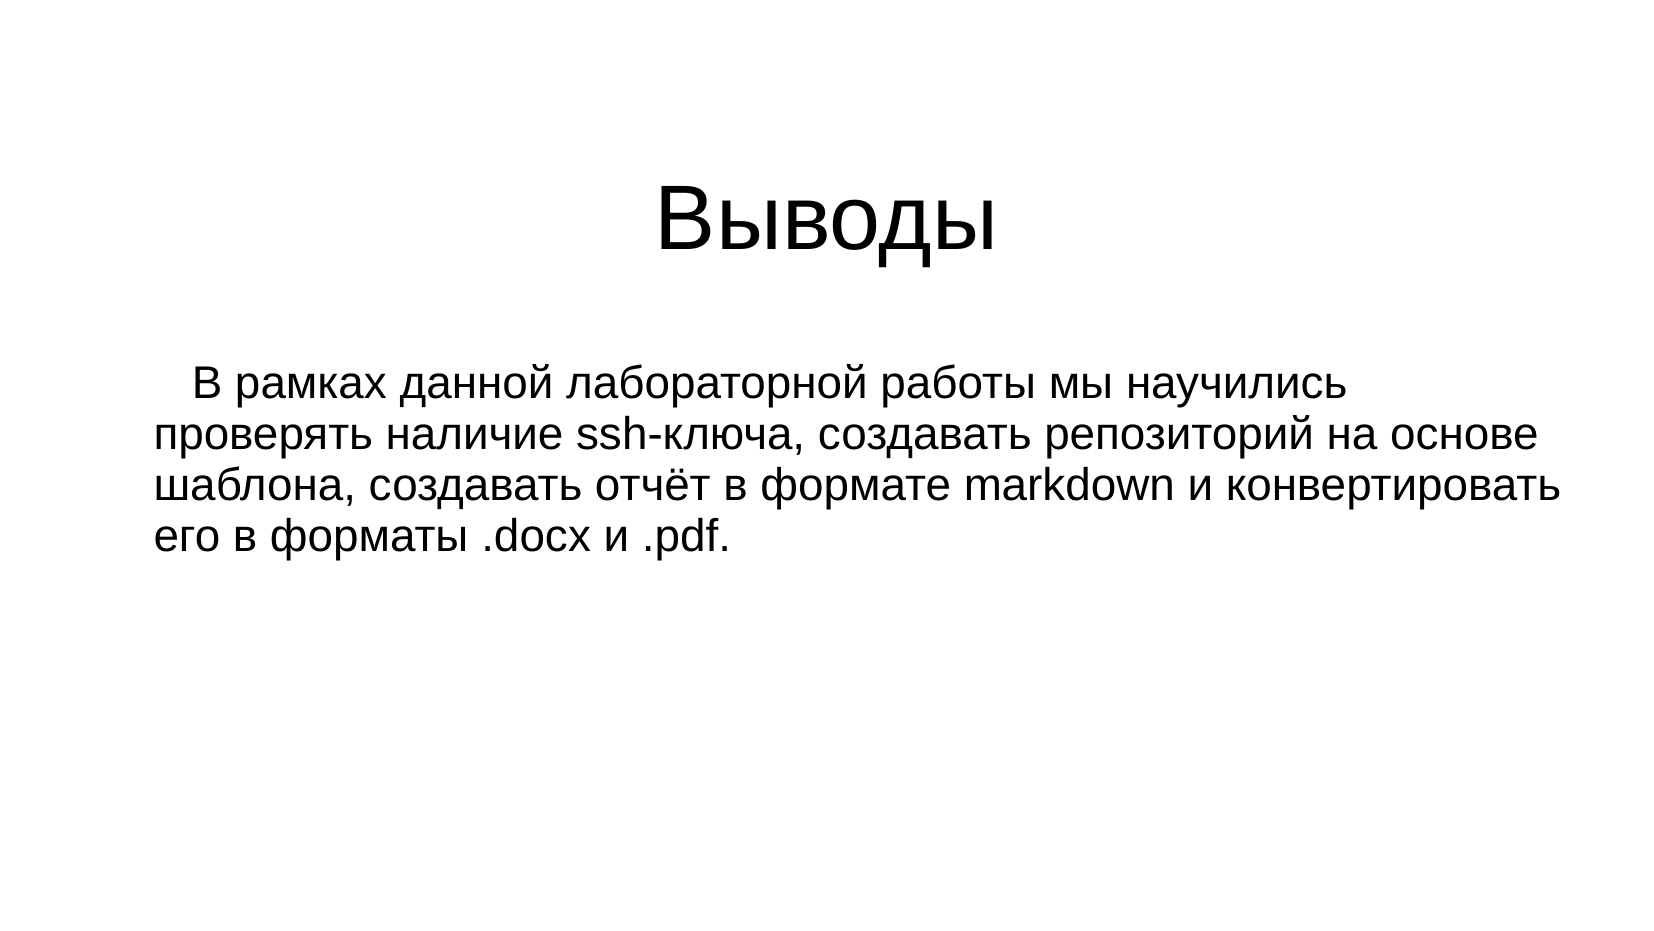

# Выводы
 В рамках данной лабораторной работы мы научились проверять наличие ssh-ключа, создавать репозиторий на основе шаблона, создавать отчёт в формате markdown и конвертировать его в форматы .docx и .pdf.